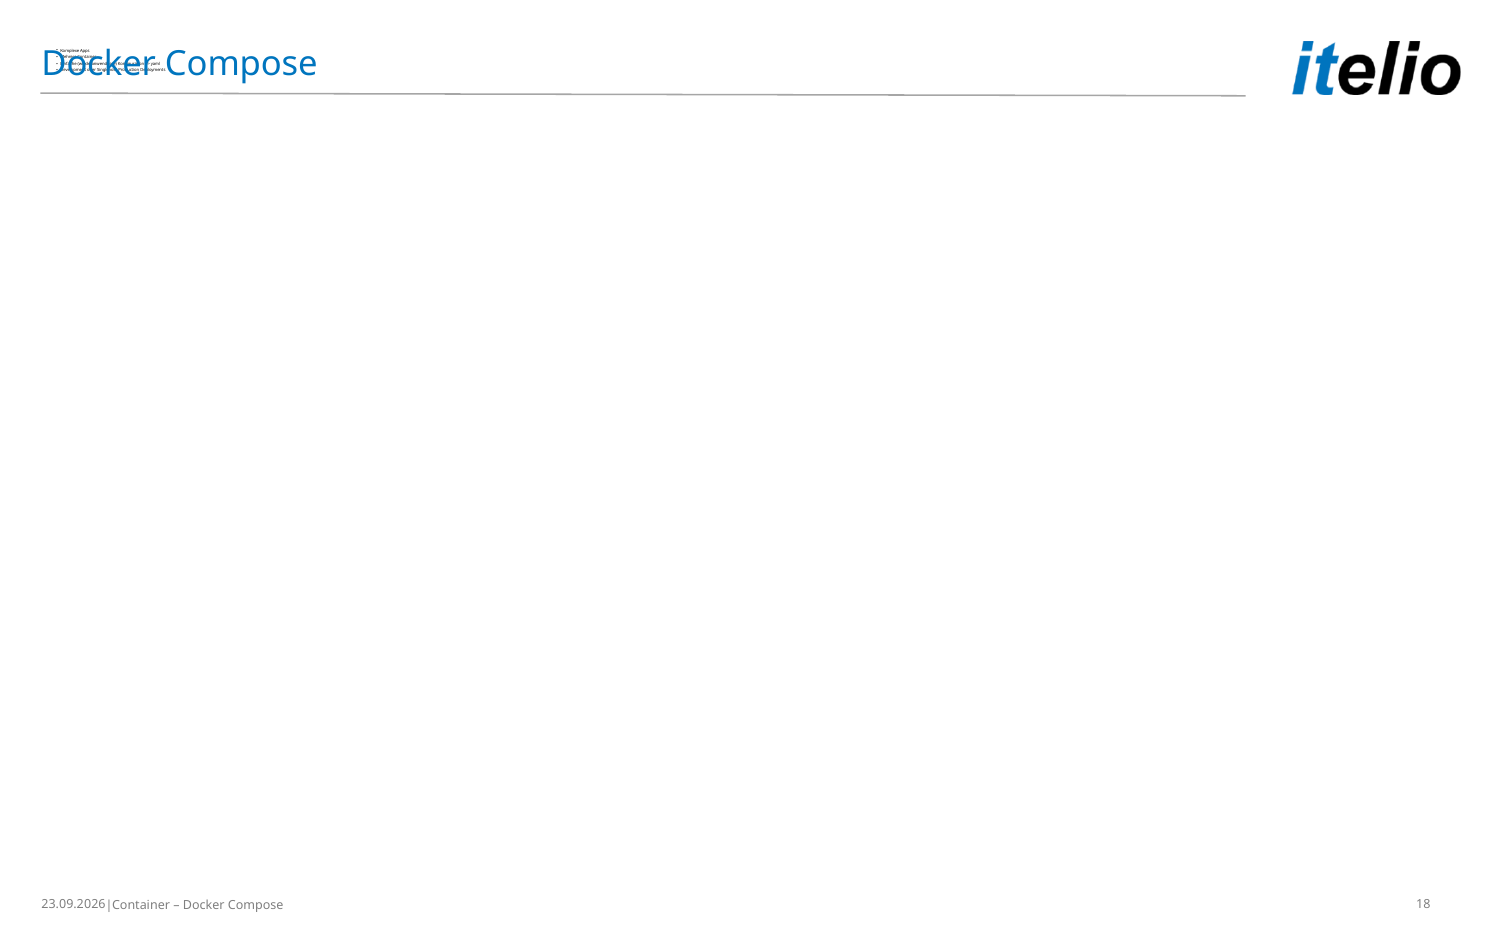

# Komplexe Apps
Mehrere Container
Einfache (wiederanwendbare) Konfiguration => yaml
Development oder Singlehost Production Deployments
Docker Compose
Container – Docker Compose